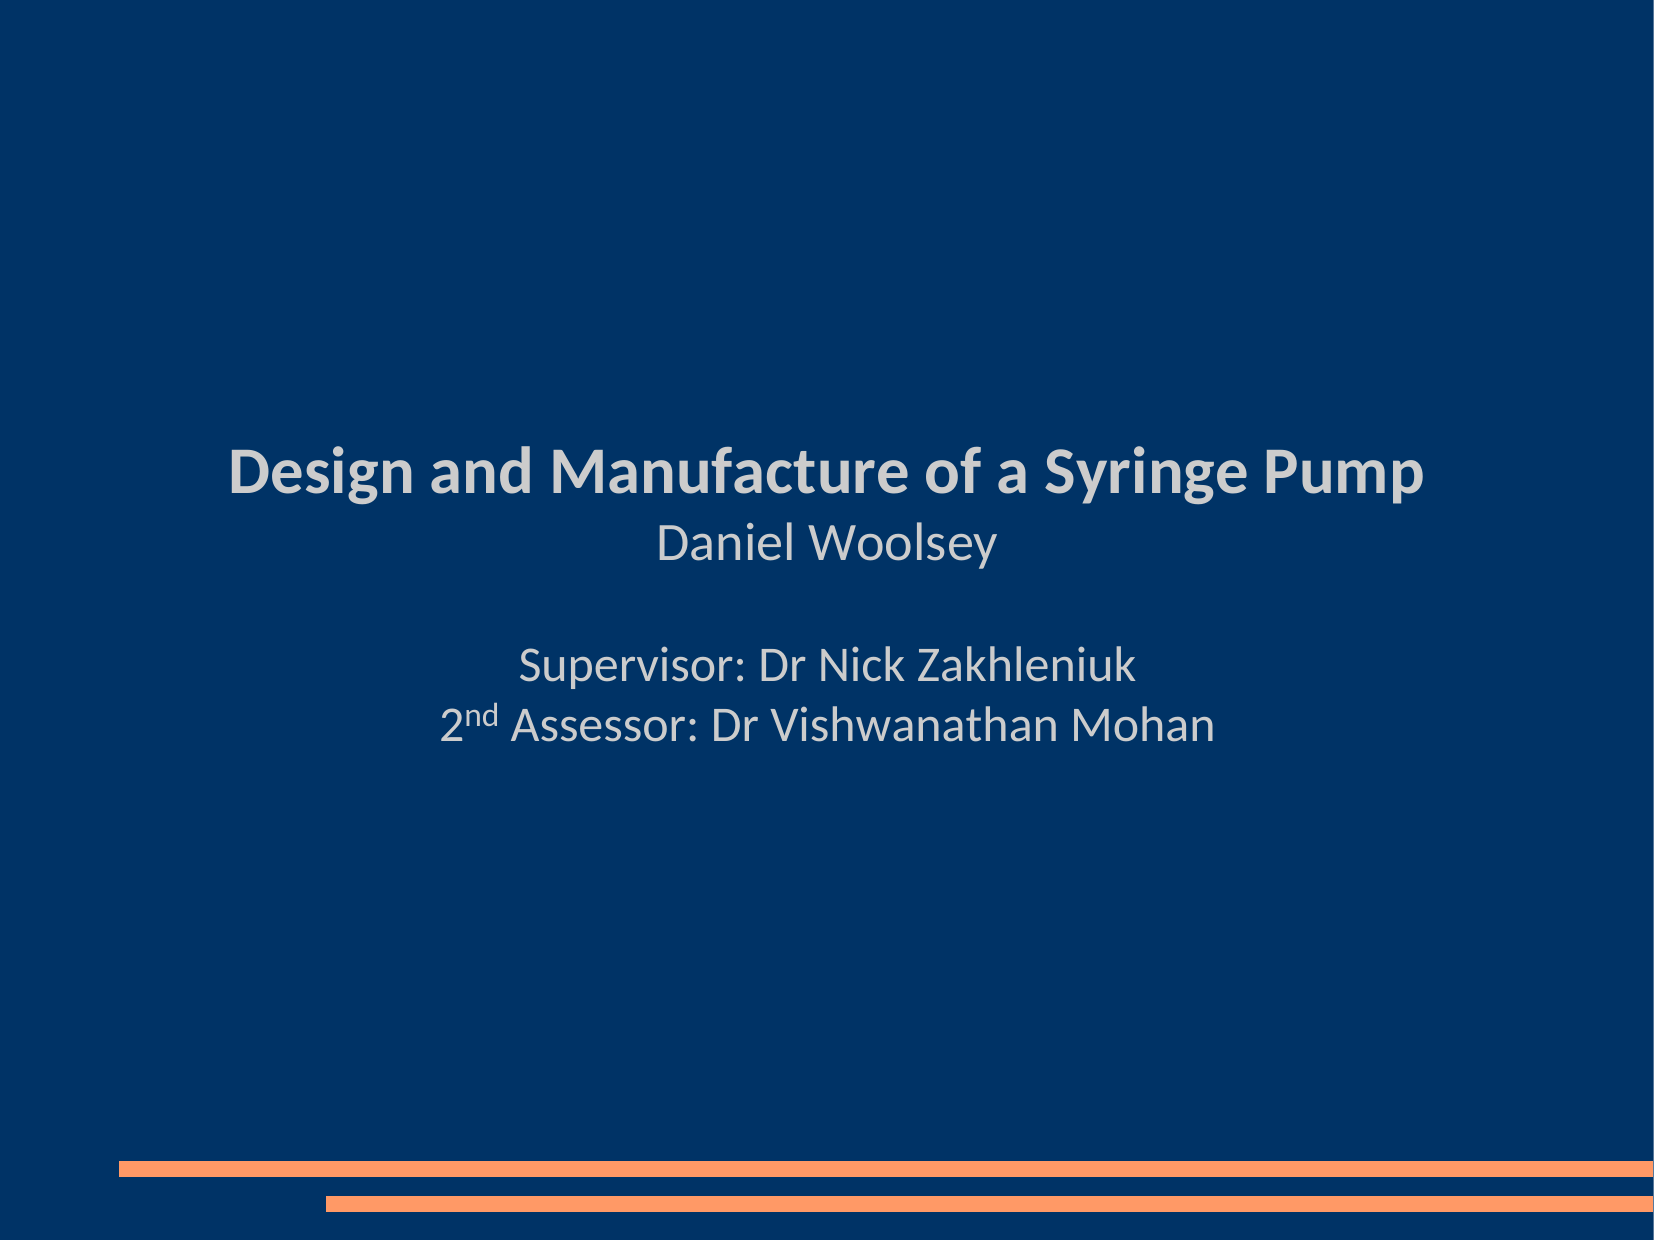

# Design and Manufacture of a Syringe Pump
Daniel Woolsey
Supervisor: Dr Nick Zakhleniuk
2nd Assessor: Dr Vishwanathan Mohan